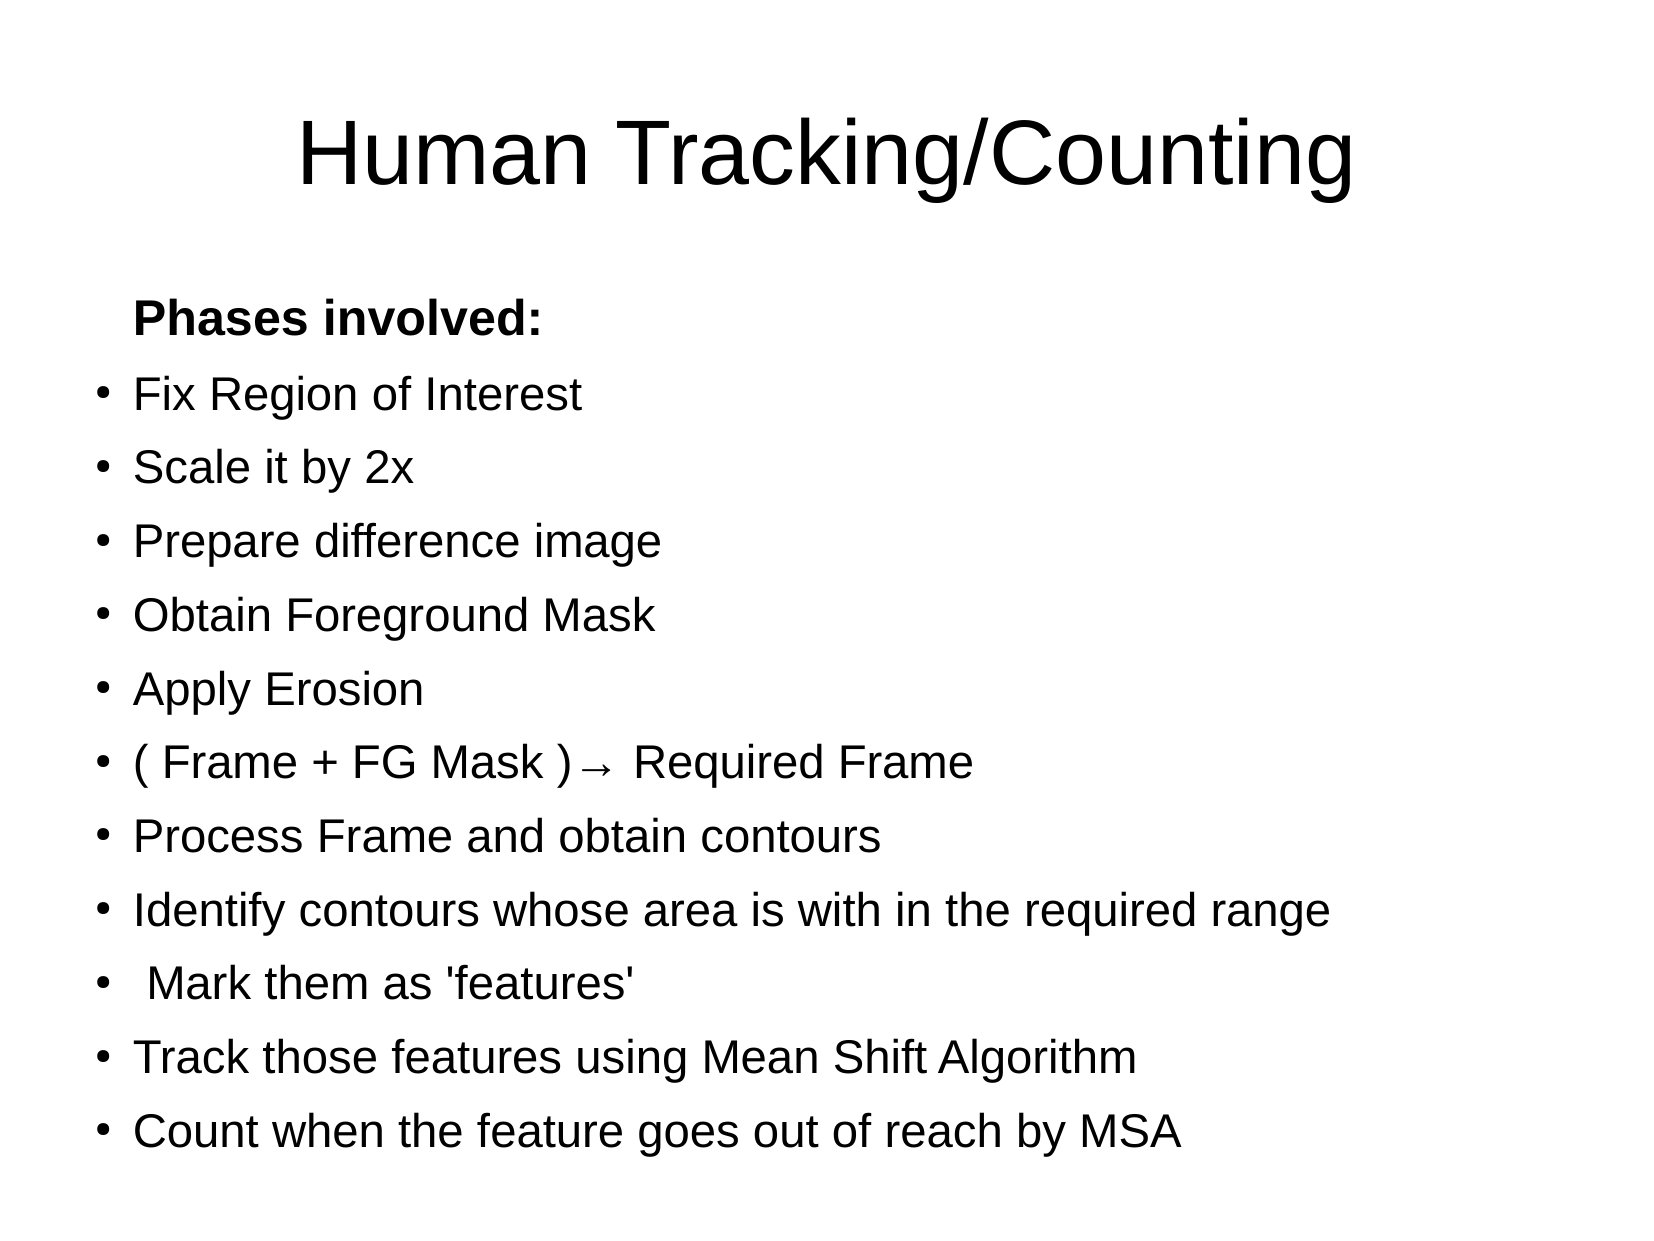

# Human Tracking/Counting
Phases involved:
Fix Region of Interest
Scale it by 2x
Prepare difference image
Obtain Foreground Mask
Apply Erosion
( Frame + FG Mask )→ Required Frame
Process Frame and obtain contours
Identify contours whose area is with in the required range
 Mark them as 'features'
Track those features using Mean Shift Algorithm
Count when the feature goes out of reach by MSA